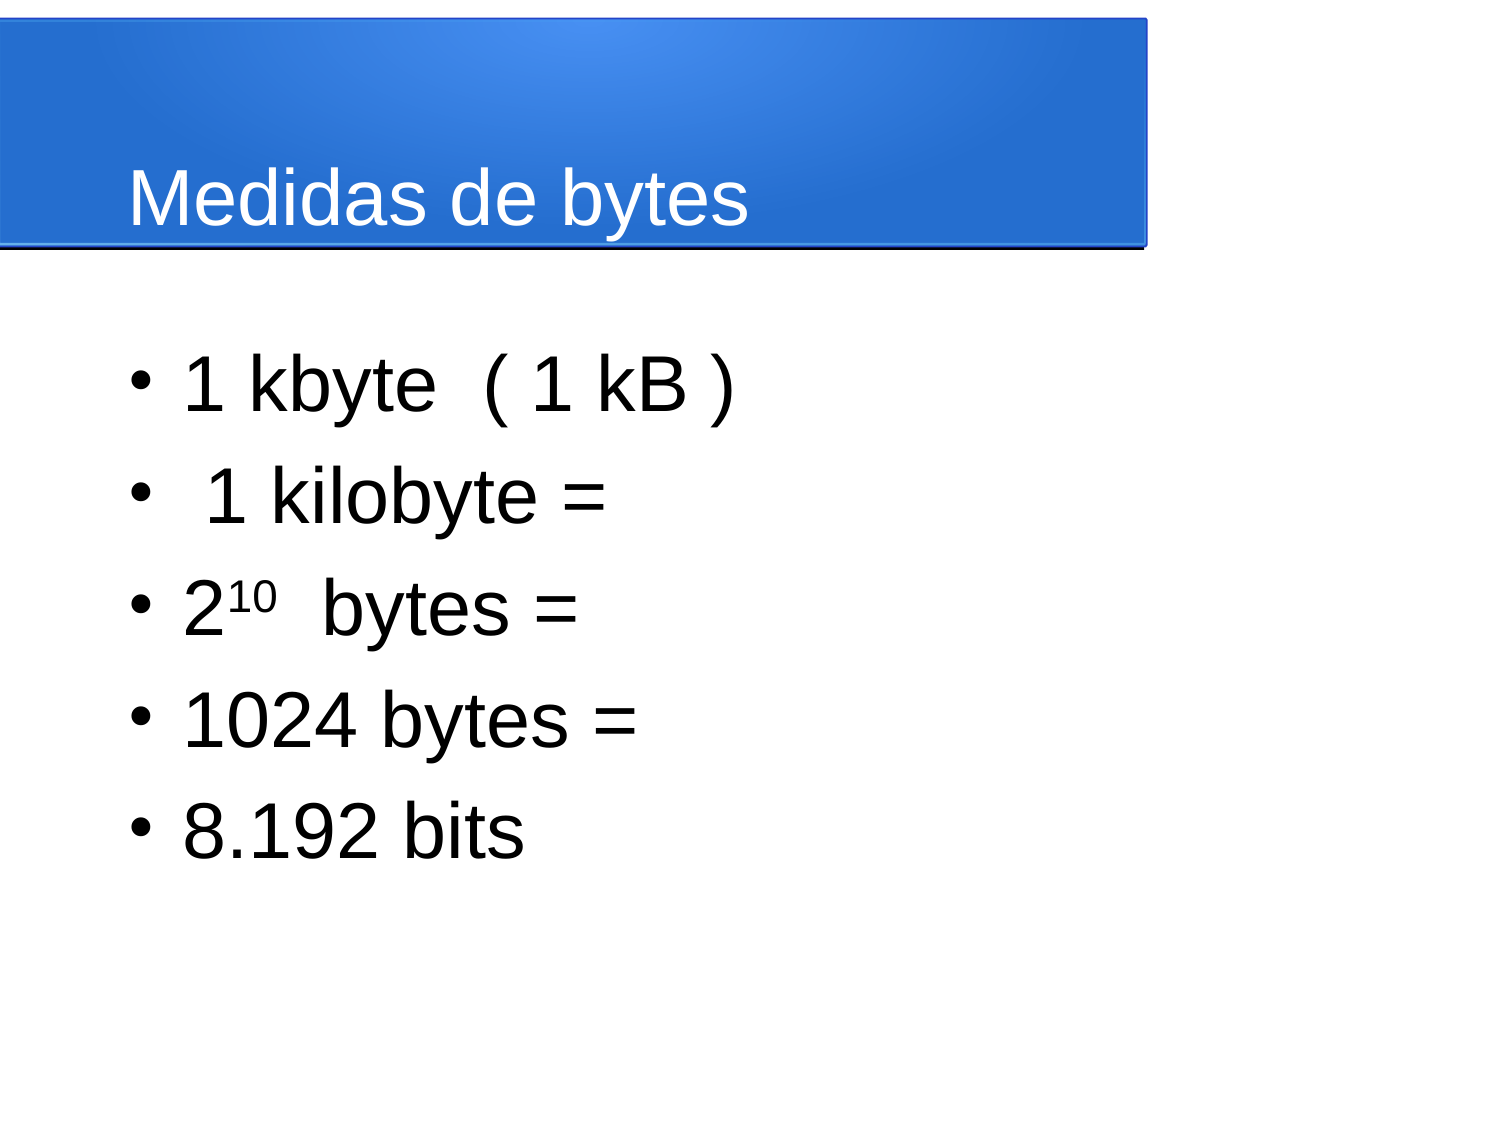

# Medidas de bytes
1 kbyte ( 1 kB )
 1 kilobyte =
210 bytes =
1024 bytes =
8.192 bits